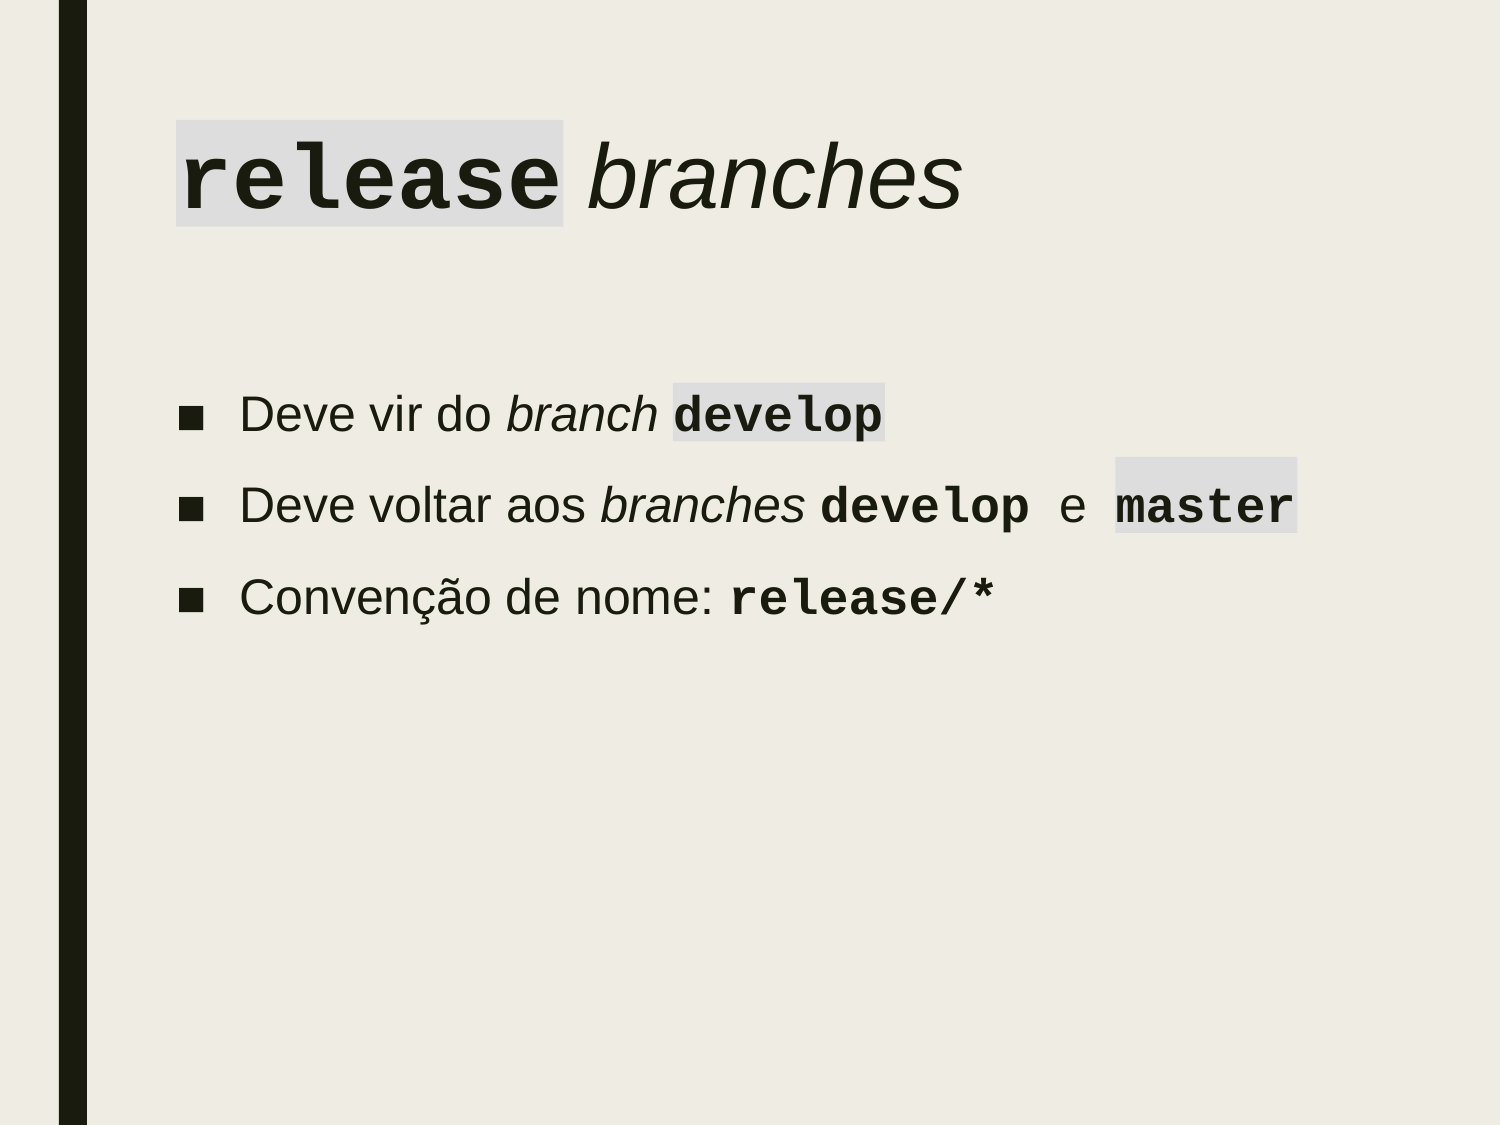

# branches
release
■
■
■
Deve vir do branch
develop
master
Deve voltar aos branches develop e
Convenção de nome: release/*